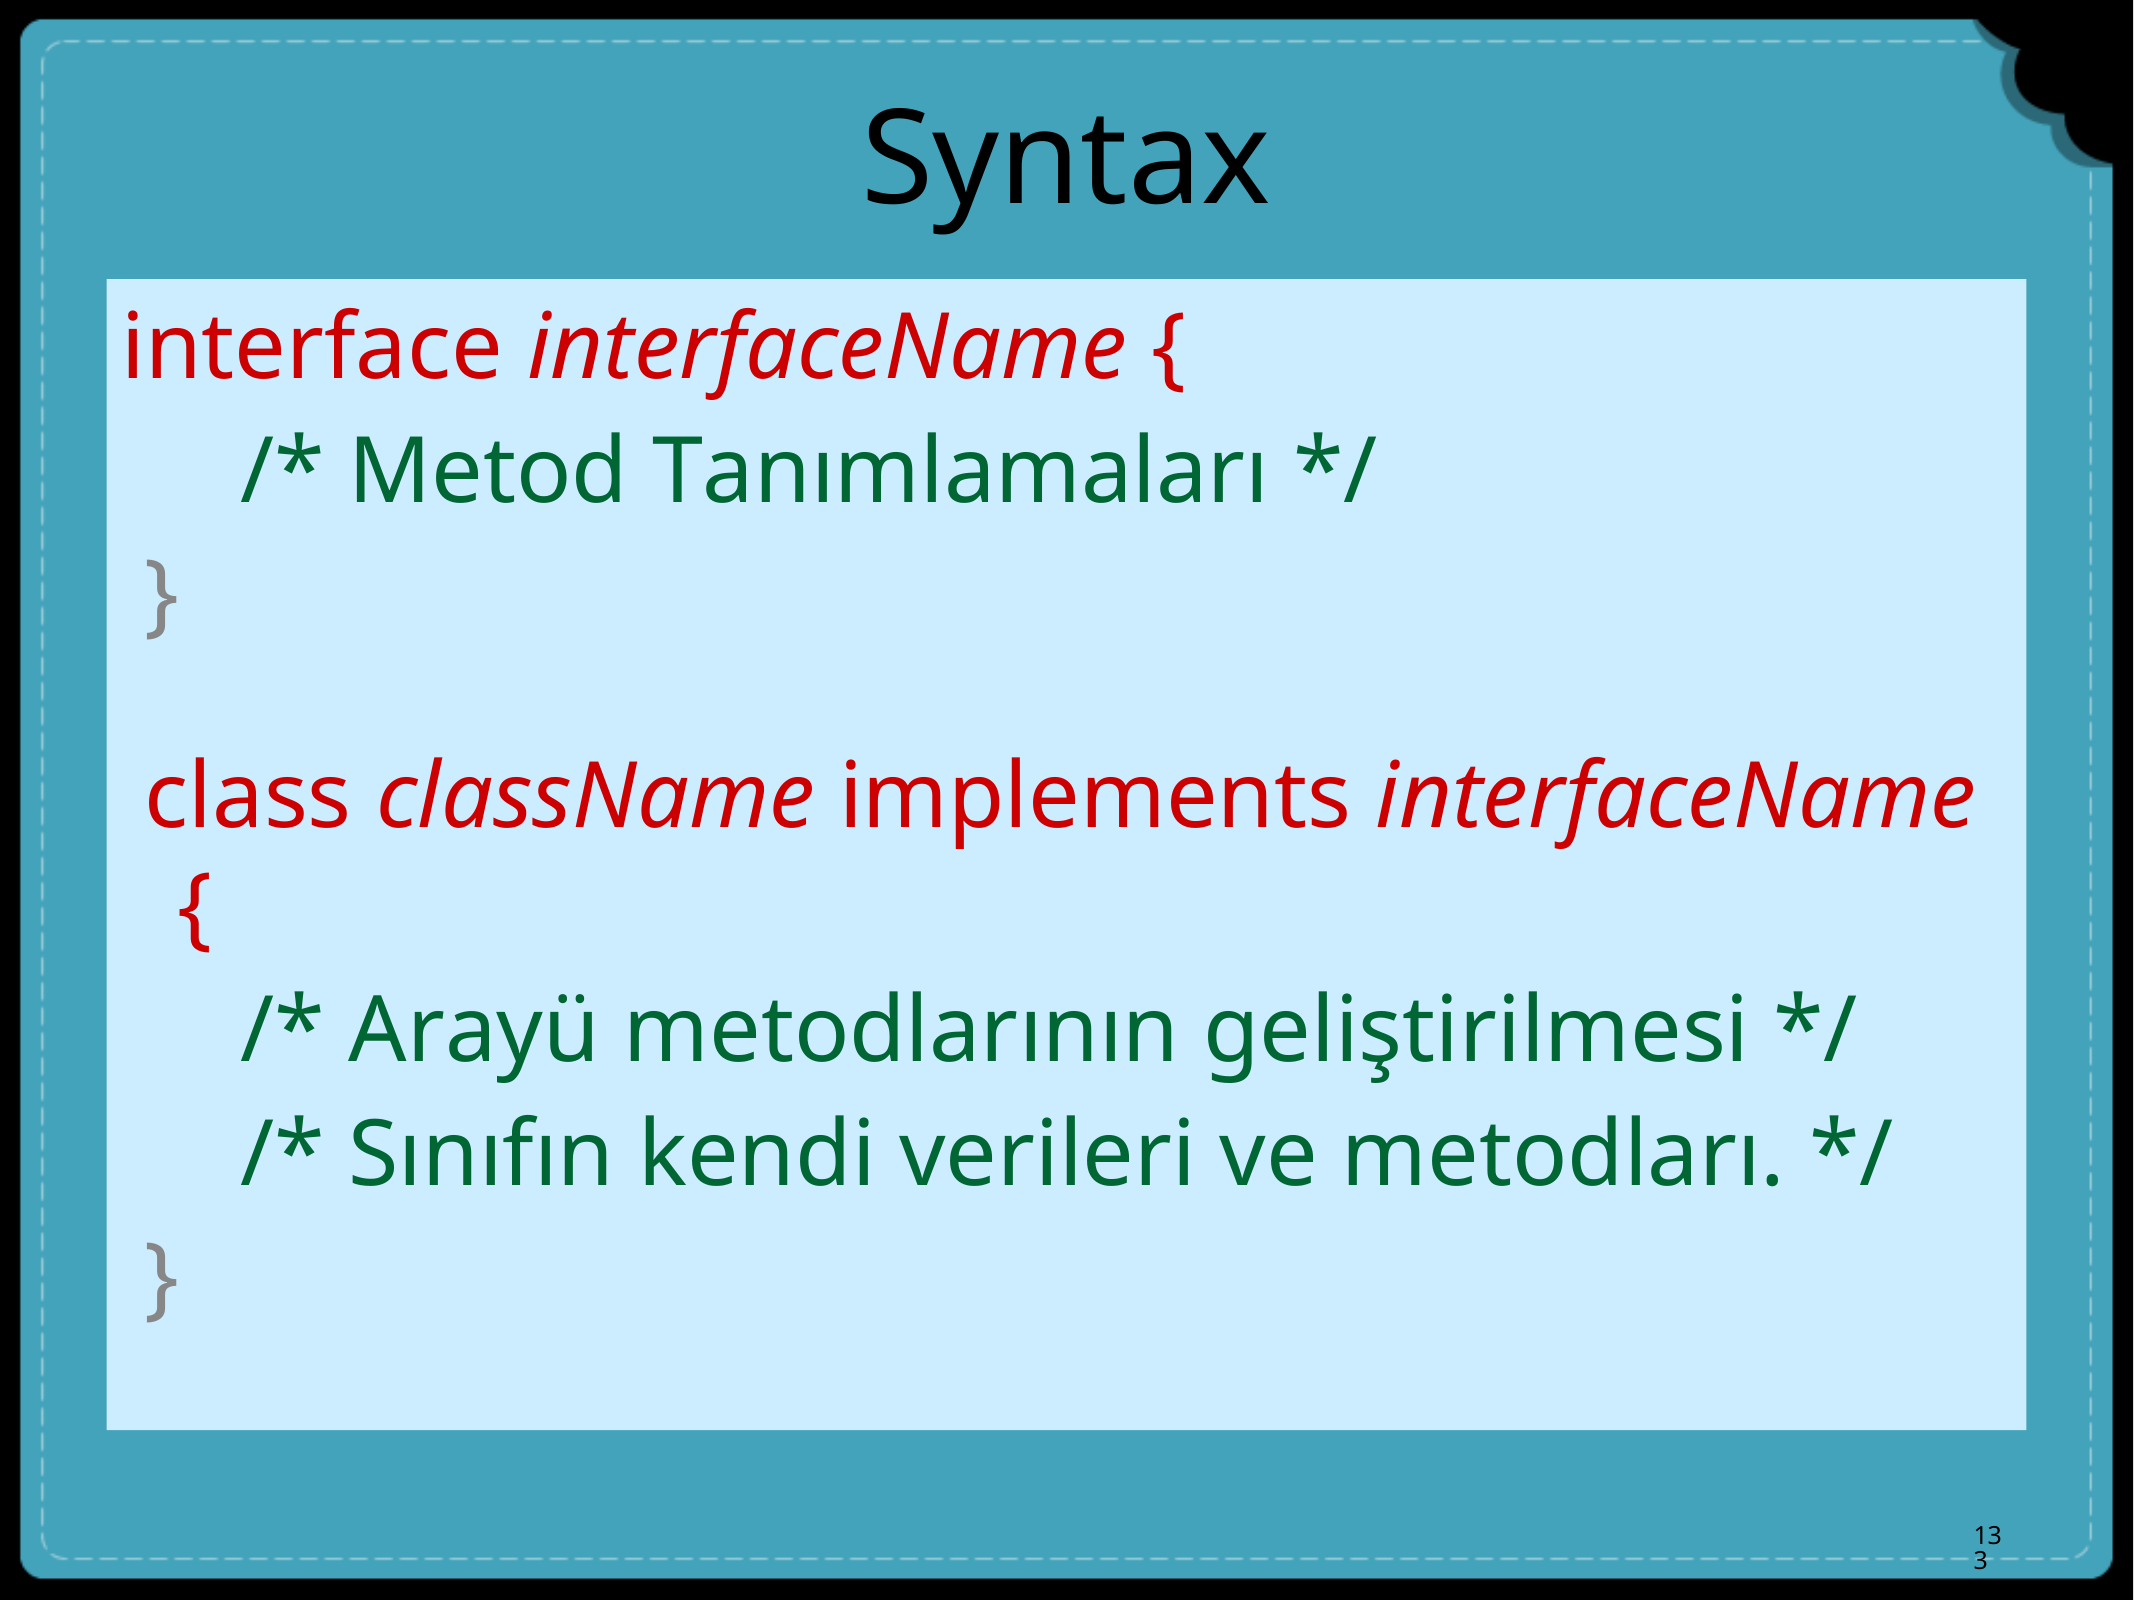

# Syntax
interface interfaceName {
 /* Metod Tanımlamaları */
 }
 class className implements interfaceName {
 /* Arayü metodlarının geliştirilmesi */
 /* Sınıfın kendi verileri ve metodları. */
 }
133